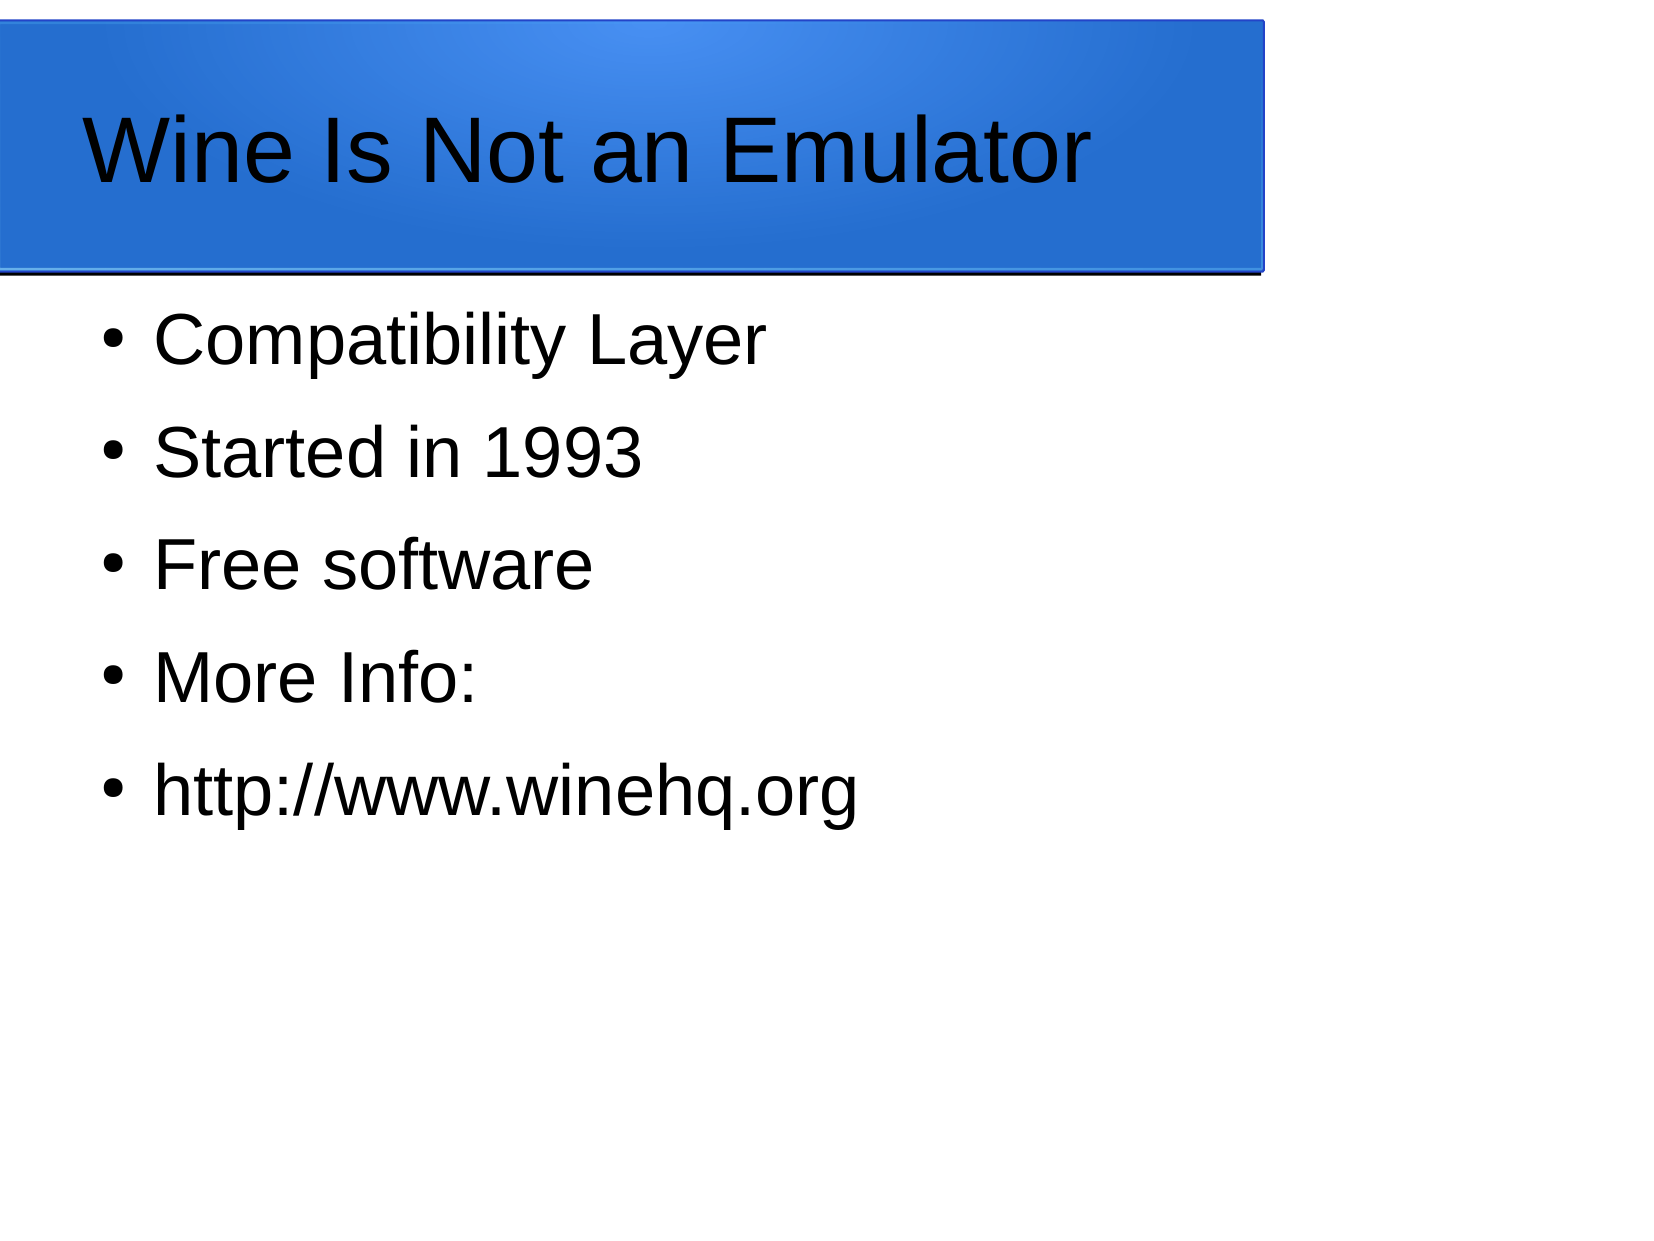

# Wine Is Not an Emulator
Compatibility Layer
Started in 1993
Free software
More Info:
http://www.winehq.org